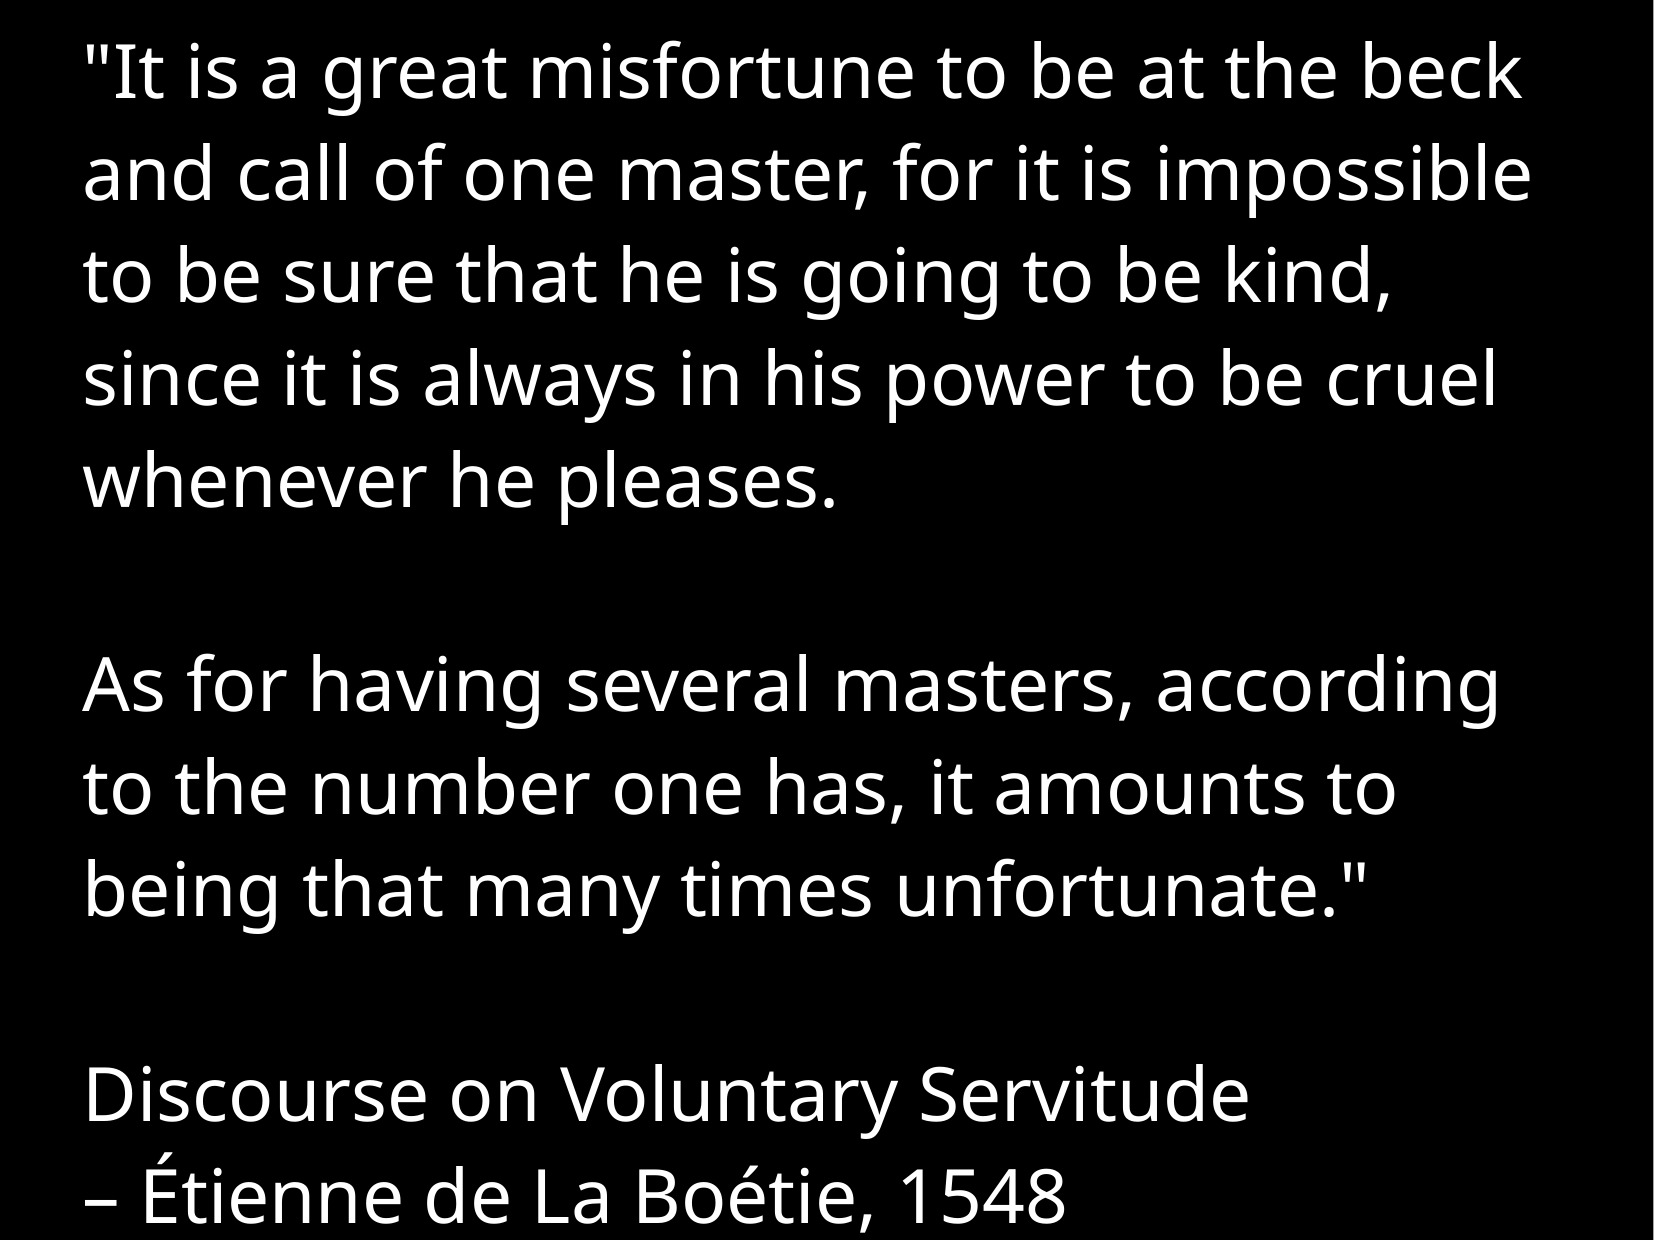

# "It is a great misfortune to be at the beck and call of one master, for it is impossible to be sure that he is going to be kind, since it is always in his power to be cruel whenever he pleases. As for having several masters, according to the number one has, it amounts to being that many times unfortunate." Discourse on Voluntary Servitude – Étienne de La Boétie, 1548